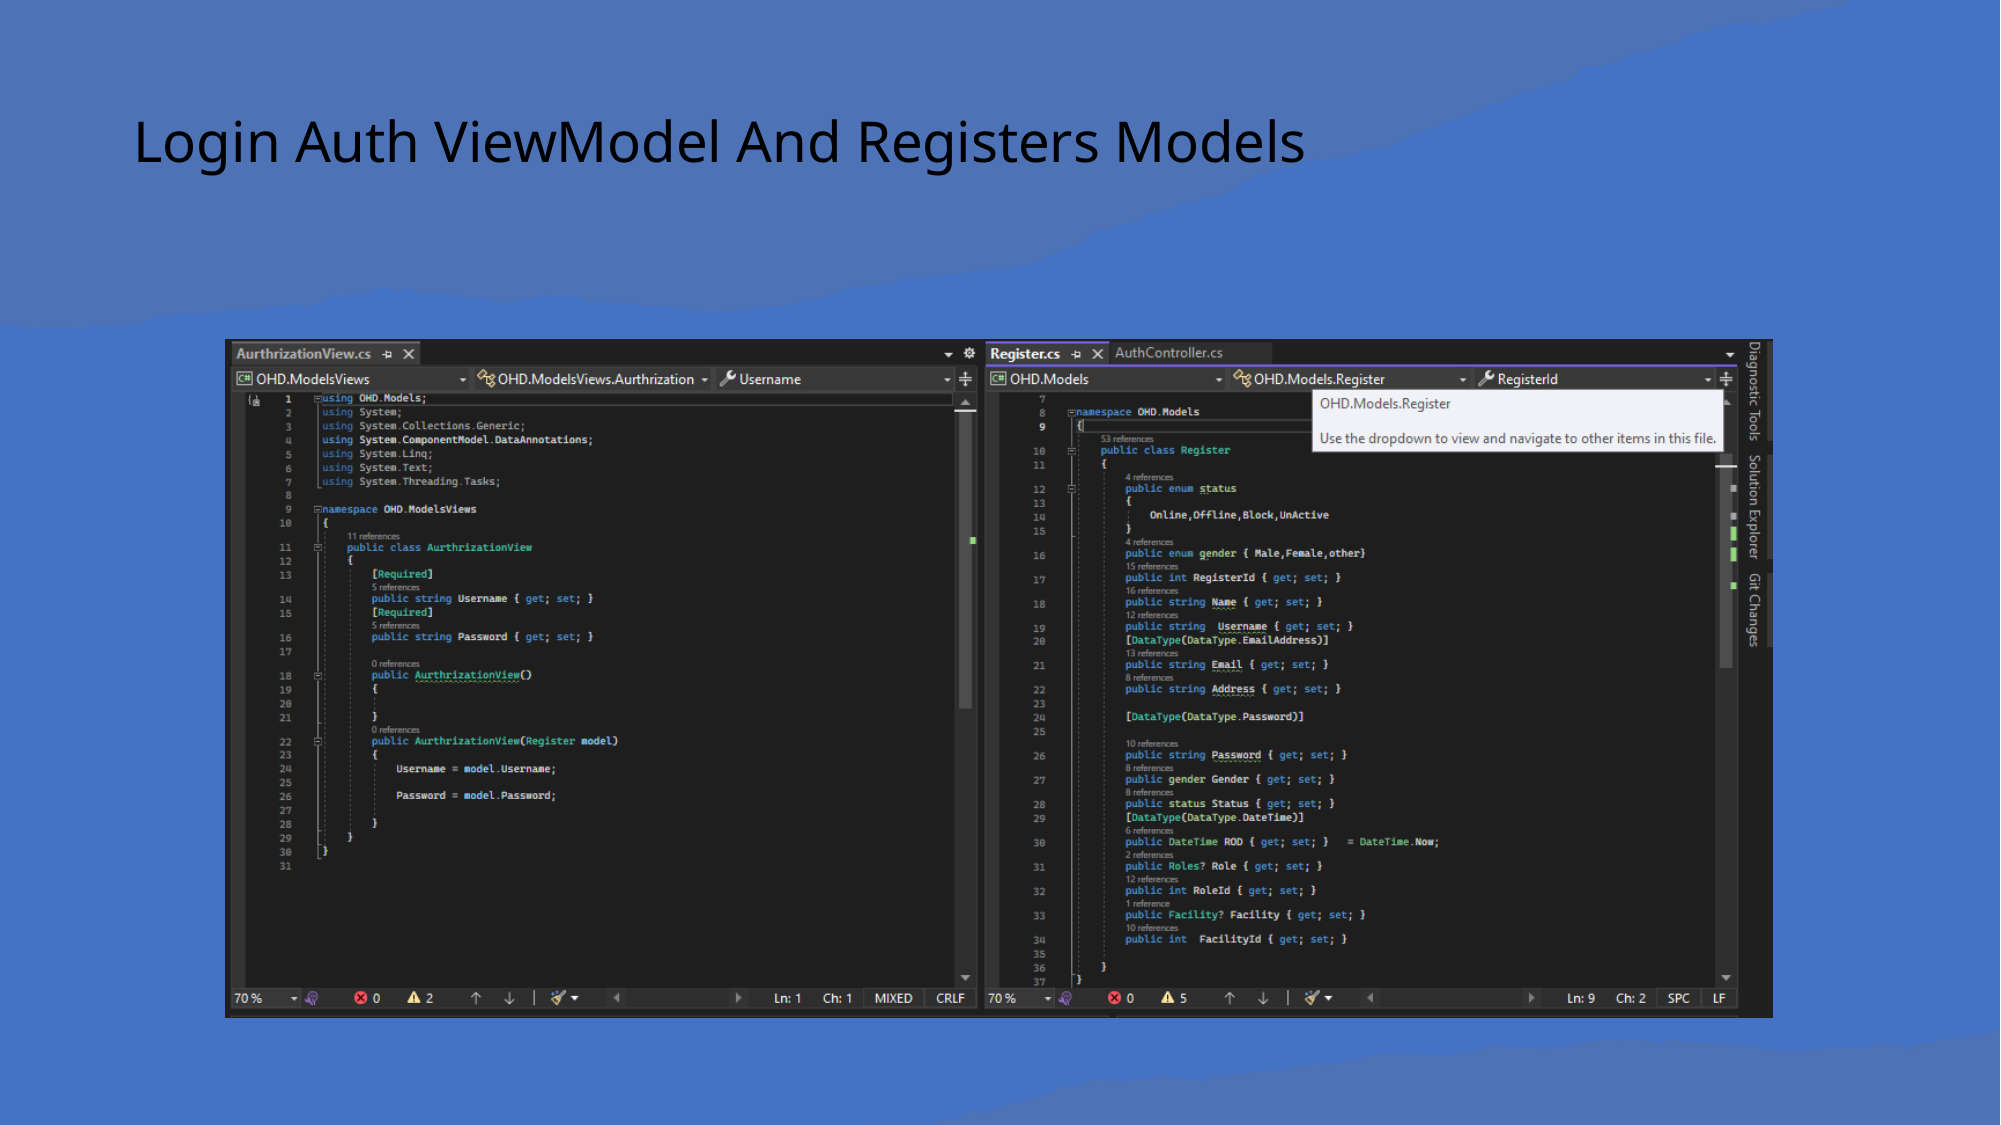

# Login Auth ViewModel And Registers Models